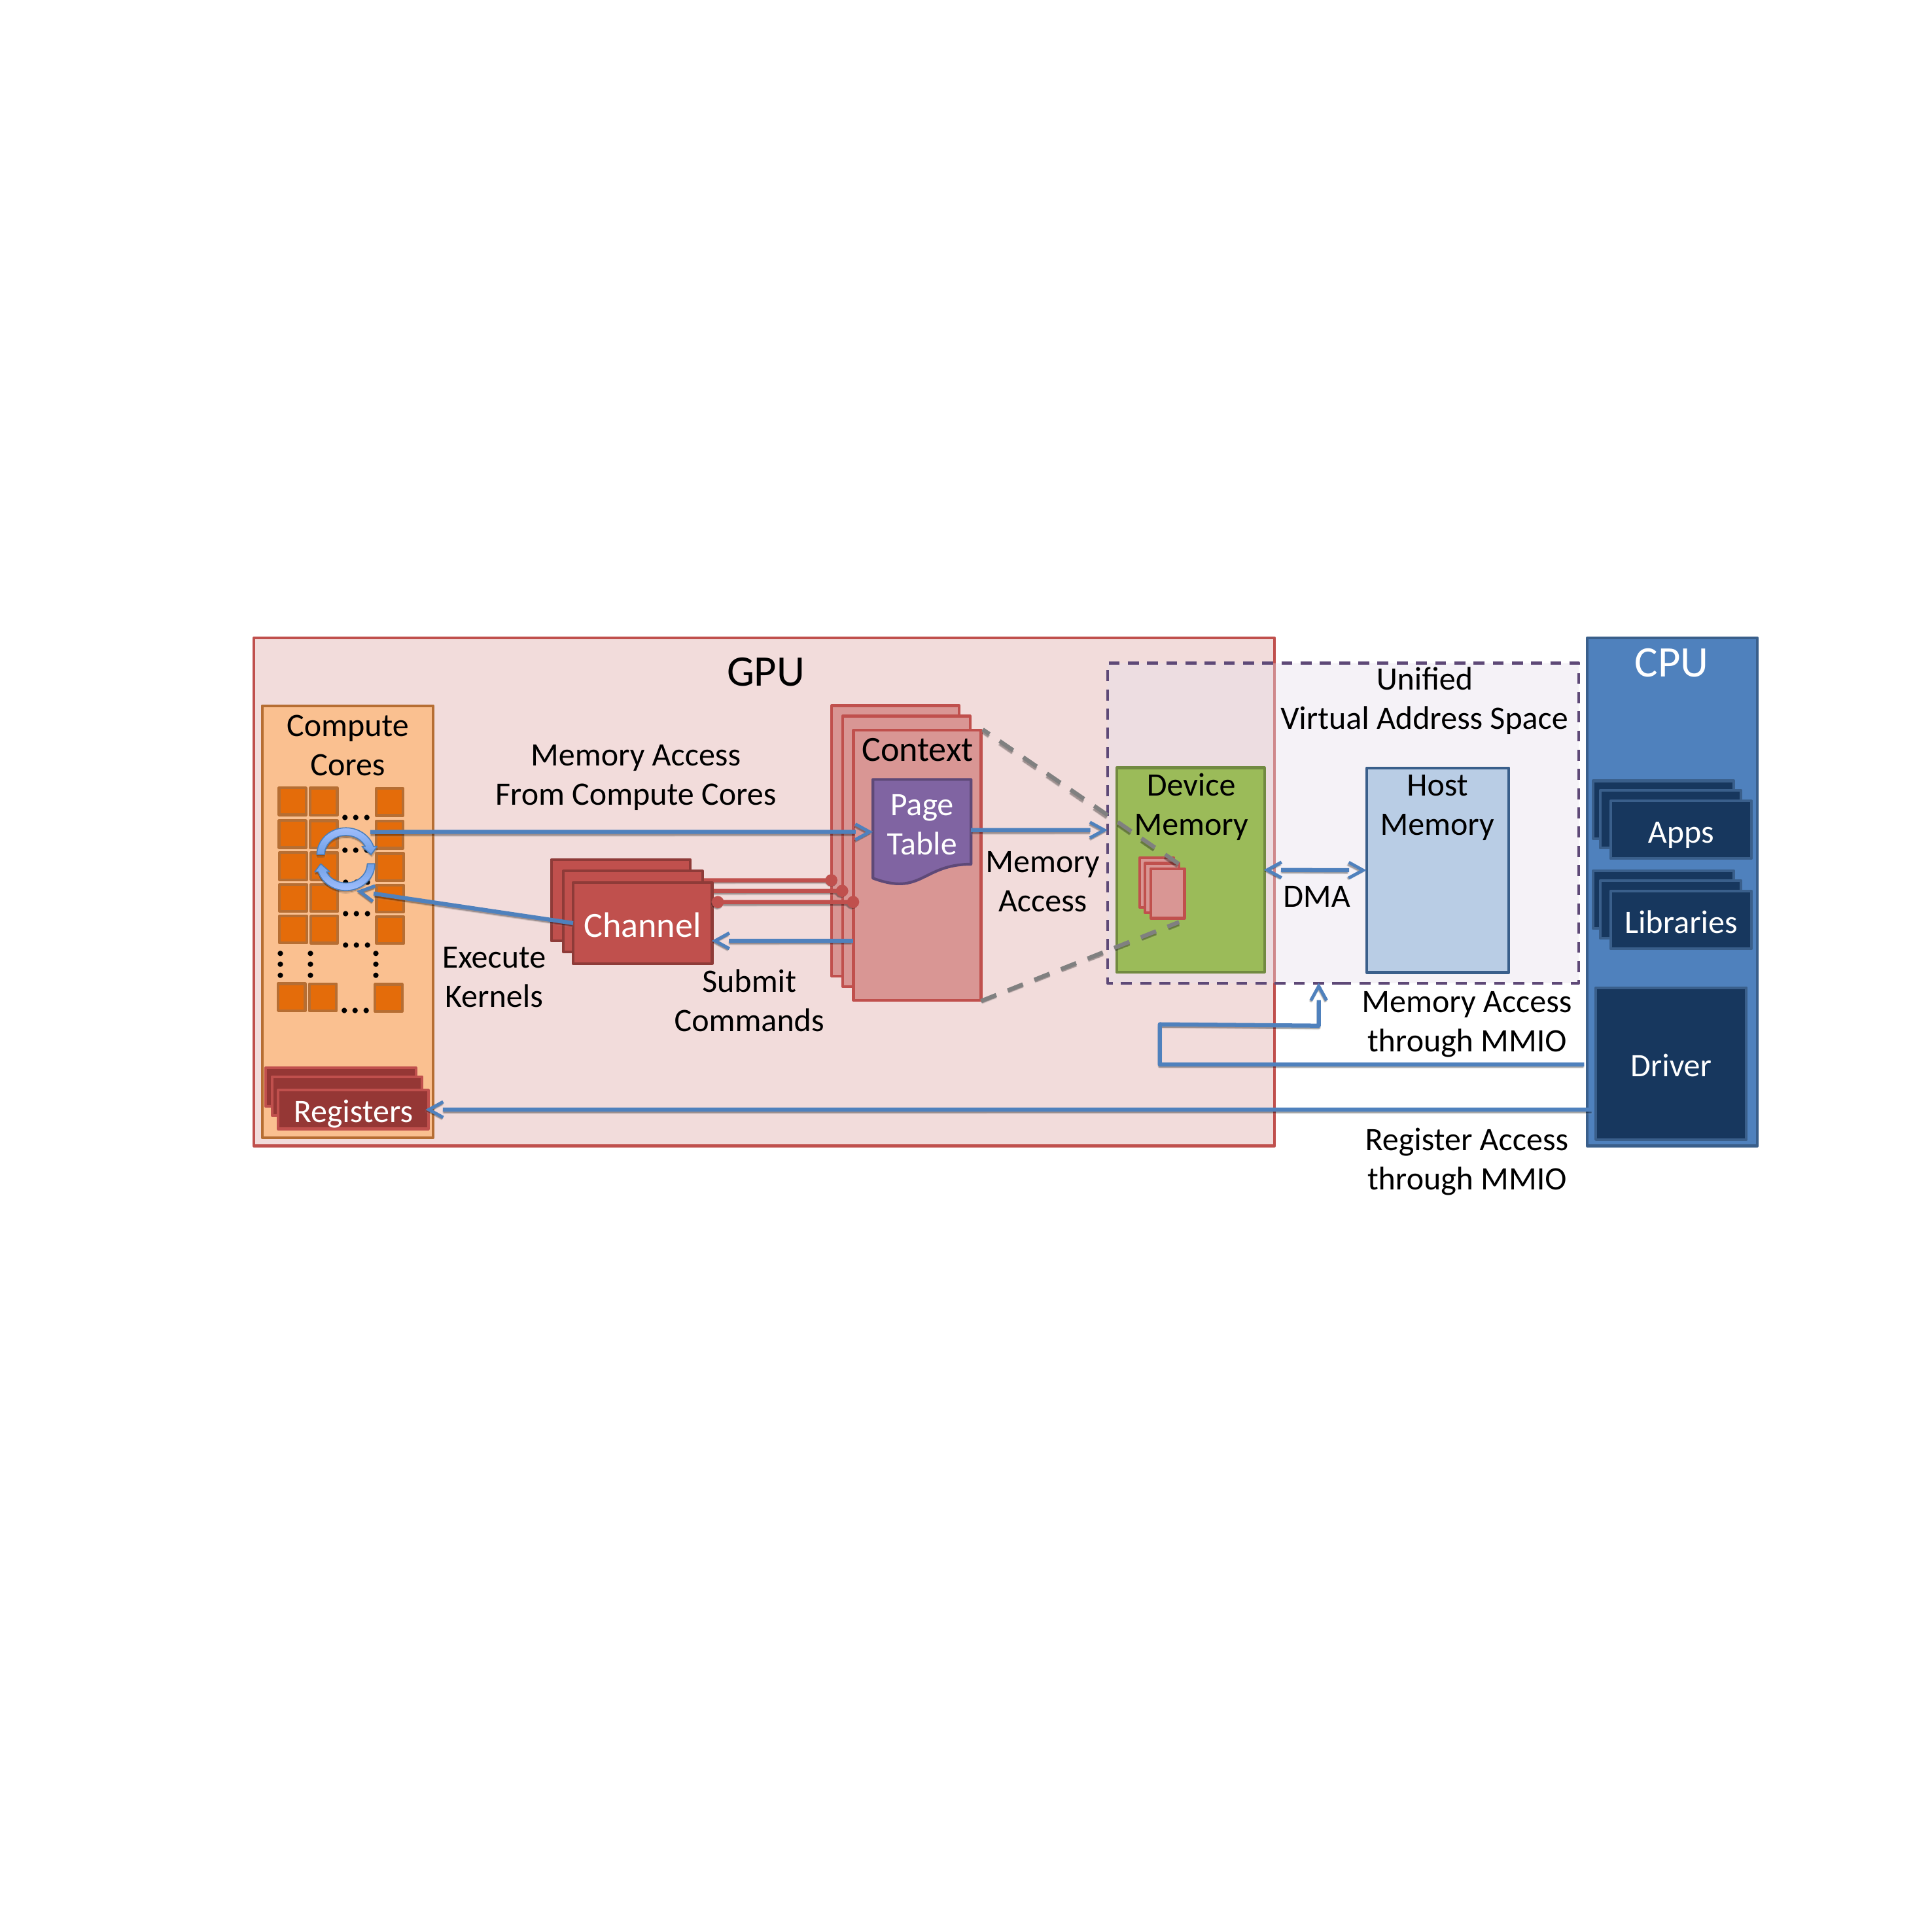

CPU
GPU
Unified
Virtual Address Space
Compute
Cores
Context
Page
Table
Channel
Channel
Channel
Submit
Commands
Memory Access
From Compute Cores
Device
Memory
Host
Memory
DMA
…
Library
Library
Apps
…
Memory
Access
…
…
Library
Library
Libraries
…
Execute
Kernels
…
…
…
…
Memory Access
through MMIO
Driver
Registers
Register Access
through MMIO